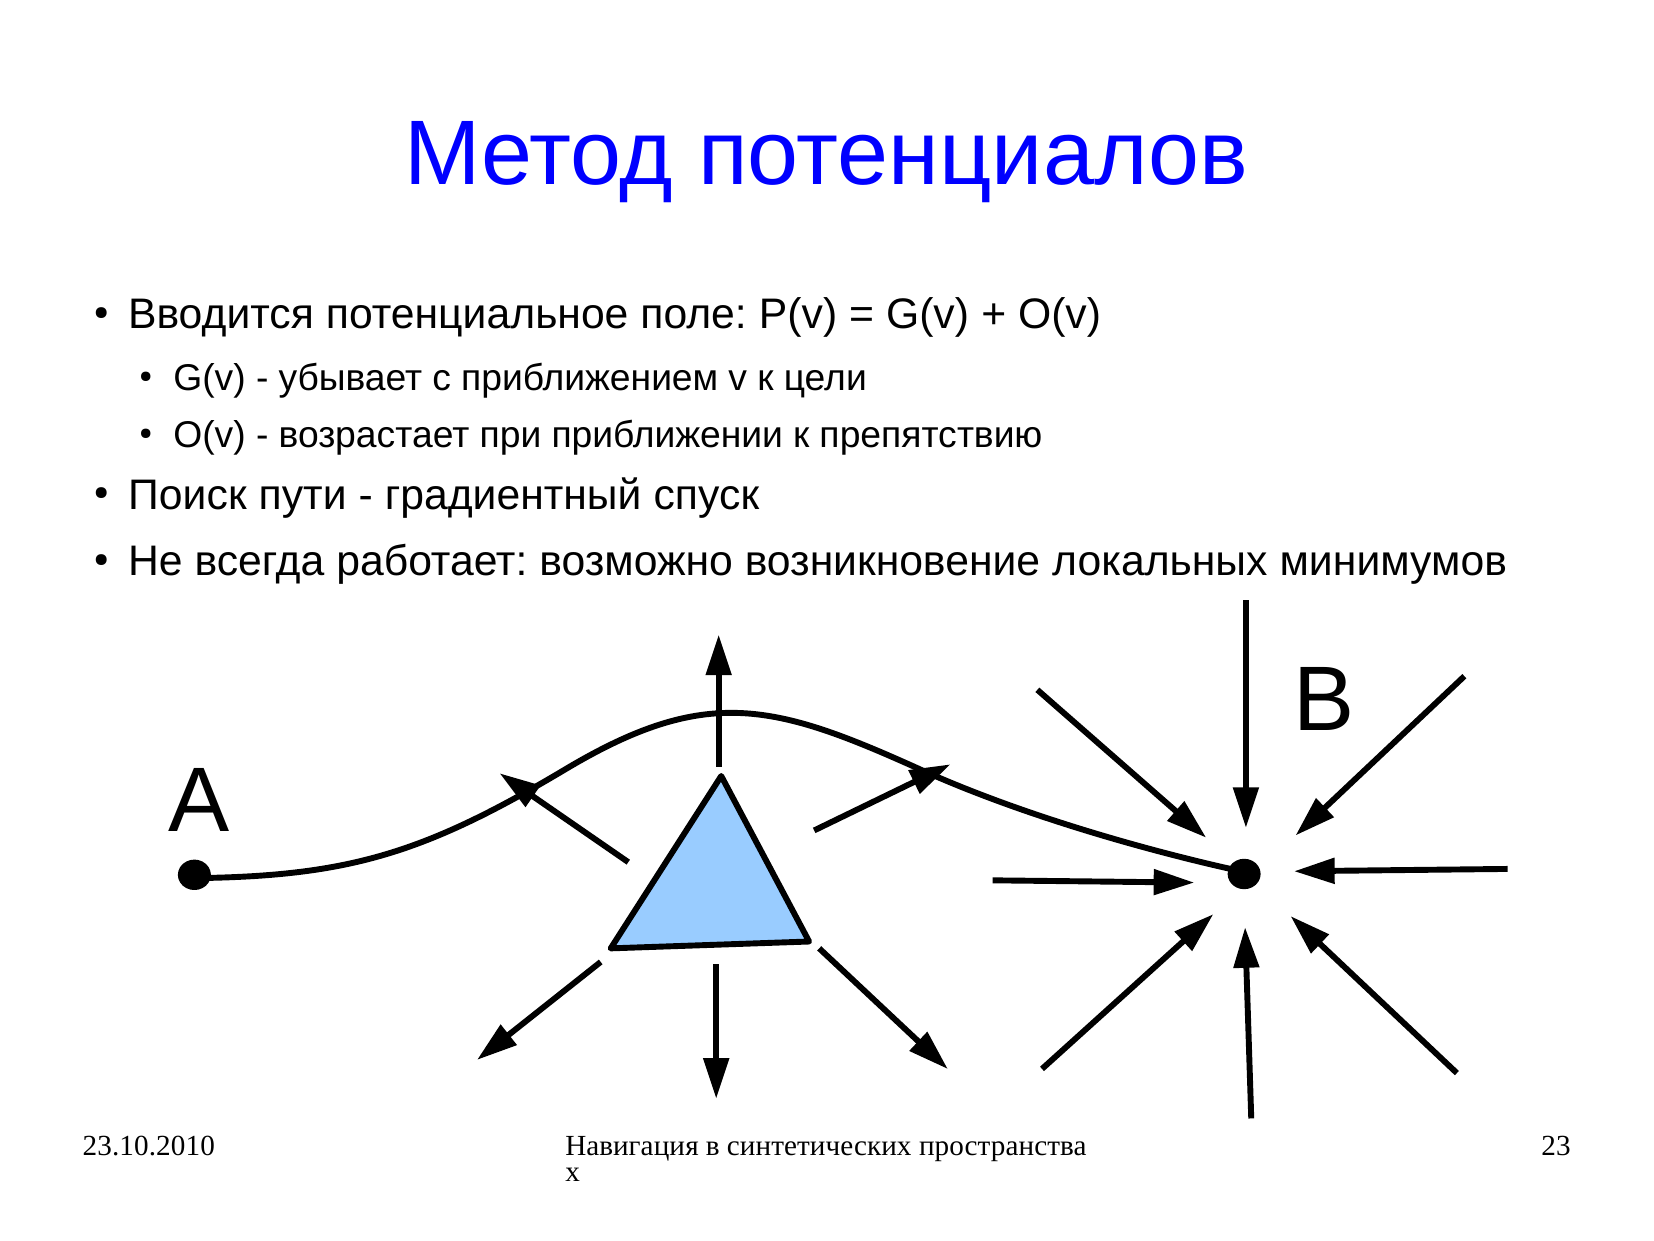

# Метод потенциалов
Вводится потенциальное поле: P(v) = G(v) + O(v)
G(v) - убывает с приближением v к цели
O(v) - возрастает при приближении к препятствию
Поиск пути - градиентный спуск
Не всегда работает: возможно возникновение локальных минимумов
B
A
23.10.2010
Навигация в синтетических пространствах
23